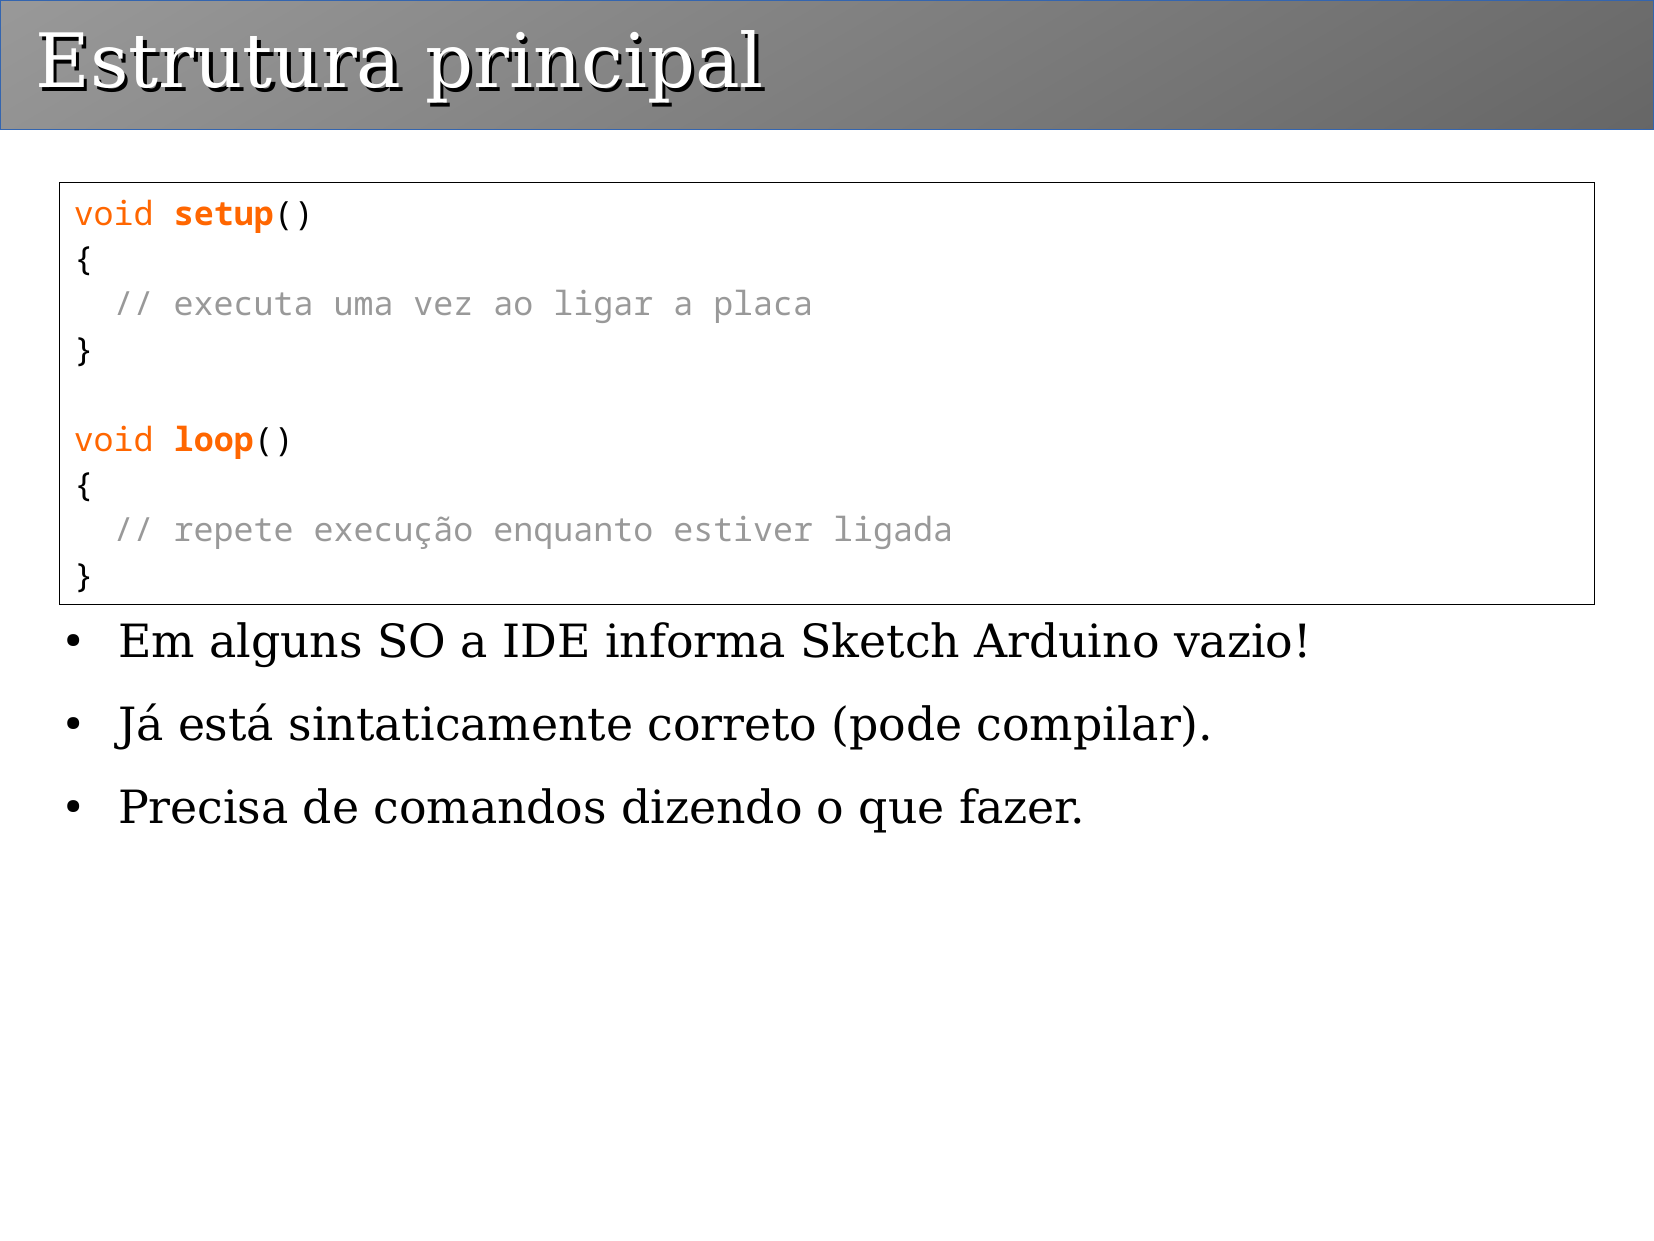

# Estrutura principal
void setup()
{
 // executa uma vez ao ligar a placa
}
void loop()
{
 // repete execução enquanto estiver ligada
}
Em alguns SO a IDE informa Sketch Arduino vazio!
Já está sintaticamente correto (pode compilar).
Precisa de comandos dizendo o que fazer.